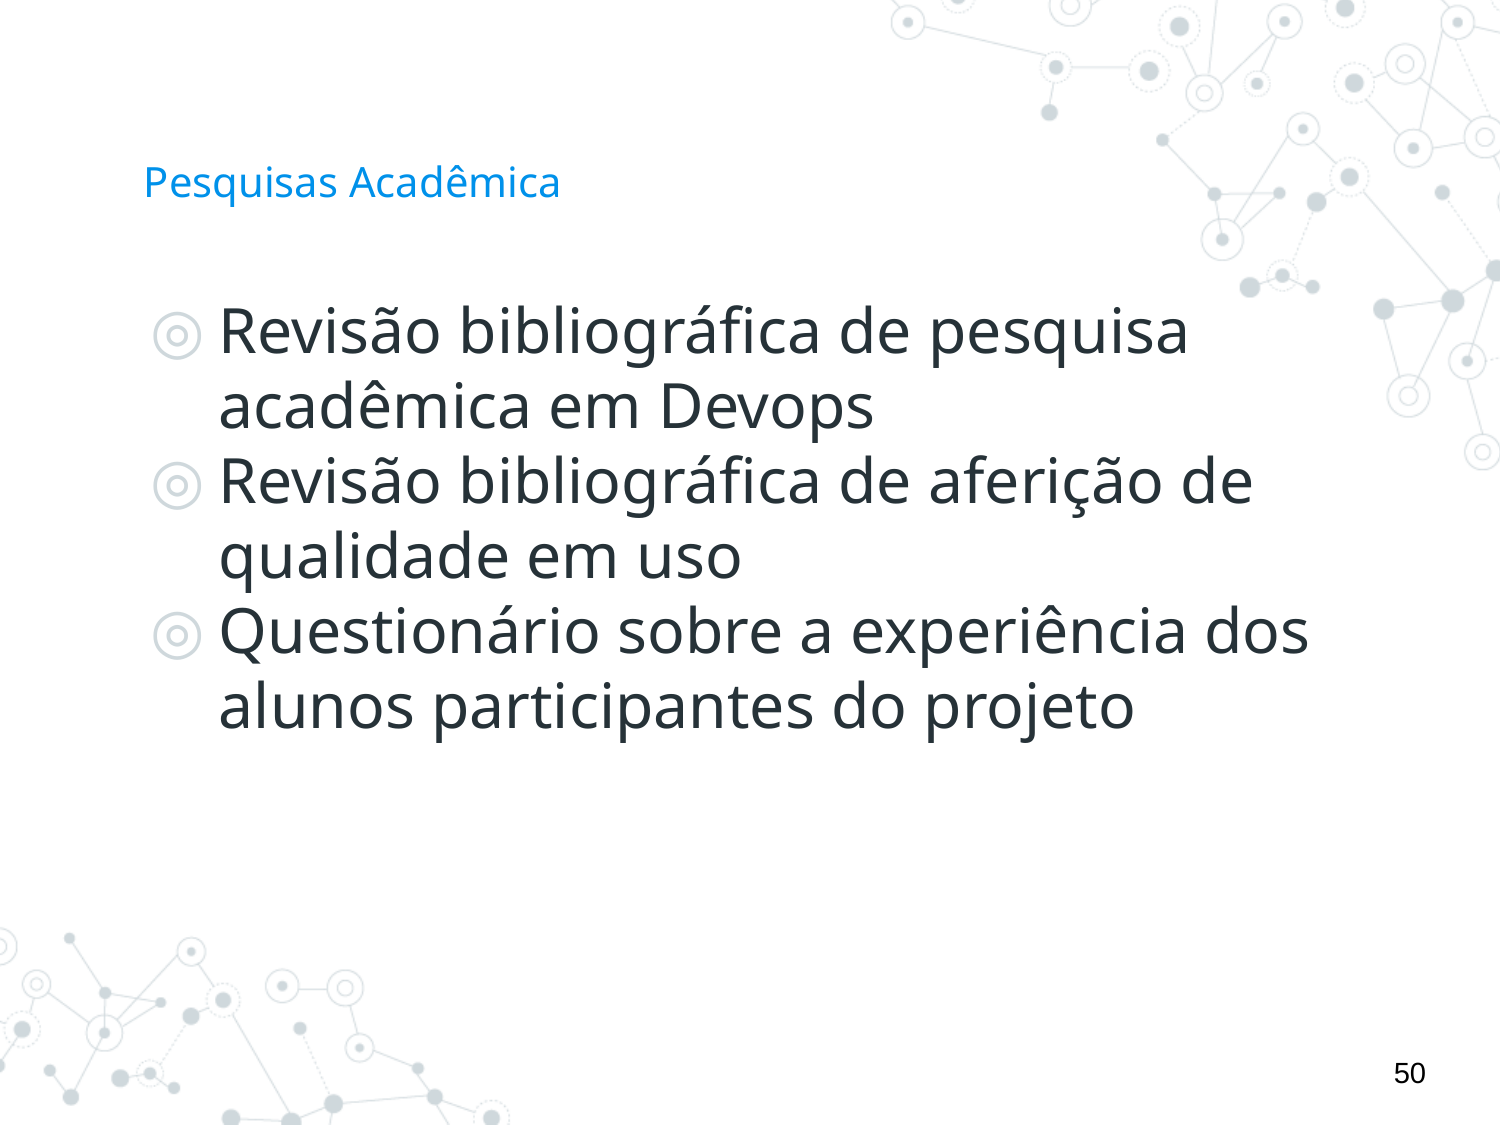

# Pesquisas Acadêmica
Revisão bibliográfica de pesquisa acadêmica em Devops
Revisão bibliográfica de aferição de qualidade em uso
Questionário sobre a experiência dos alunos participantes do projeto